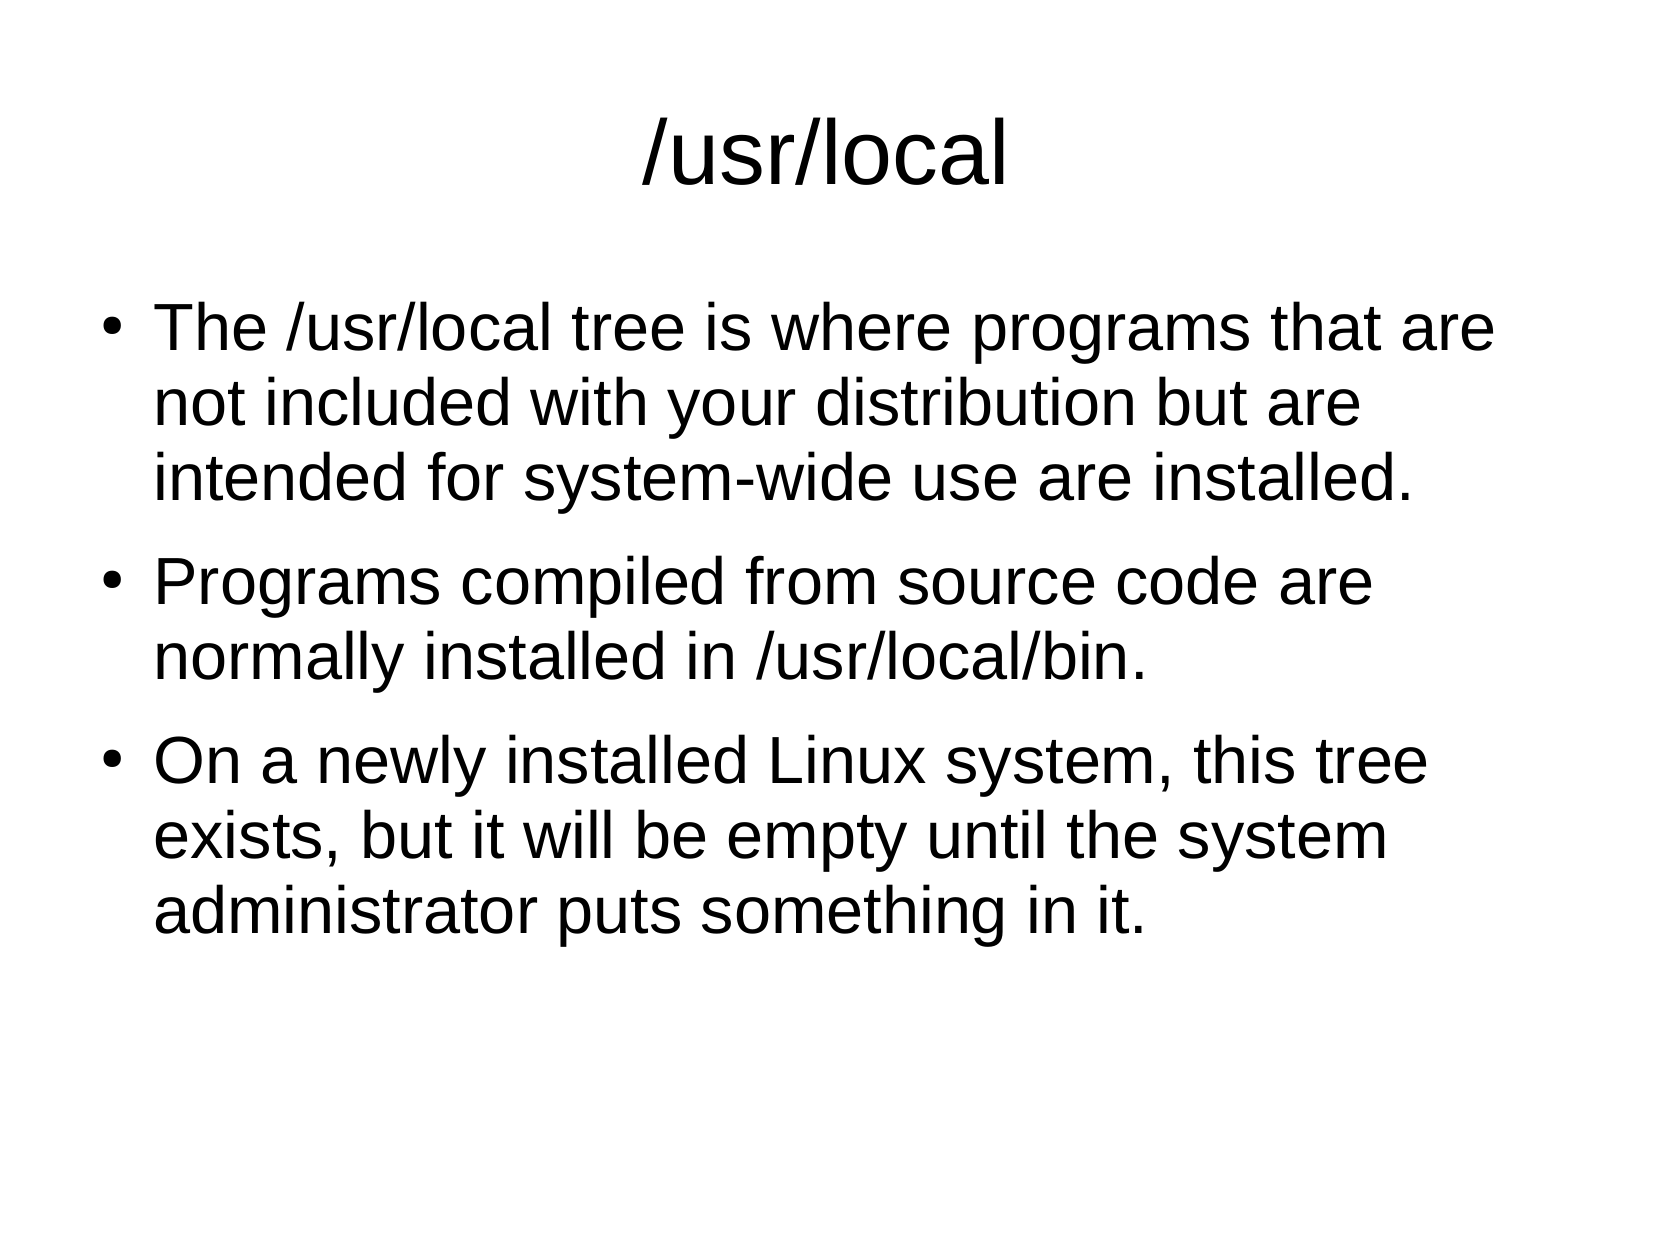

# /usr/local
The /usr/local tree is where programs that are not included with your distribution but are intended for system-wide use are installed.
Programs compiled from source code are normally installed in /usr/local/bin.
On a newly installed Linux system, this tree exists, but it will be empty until the system administrator puts something in it.